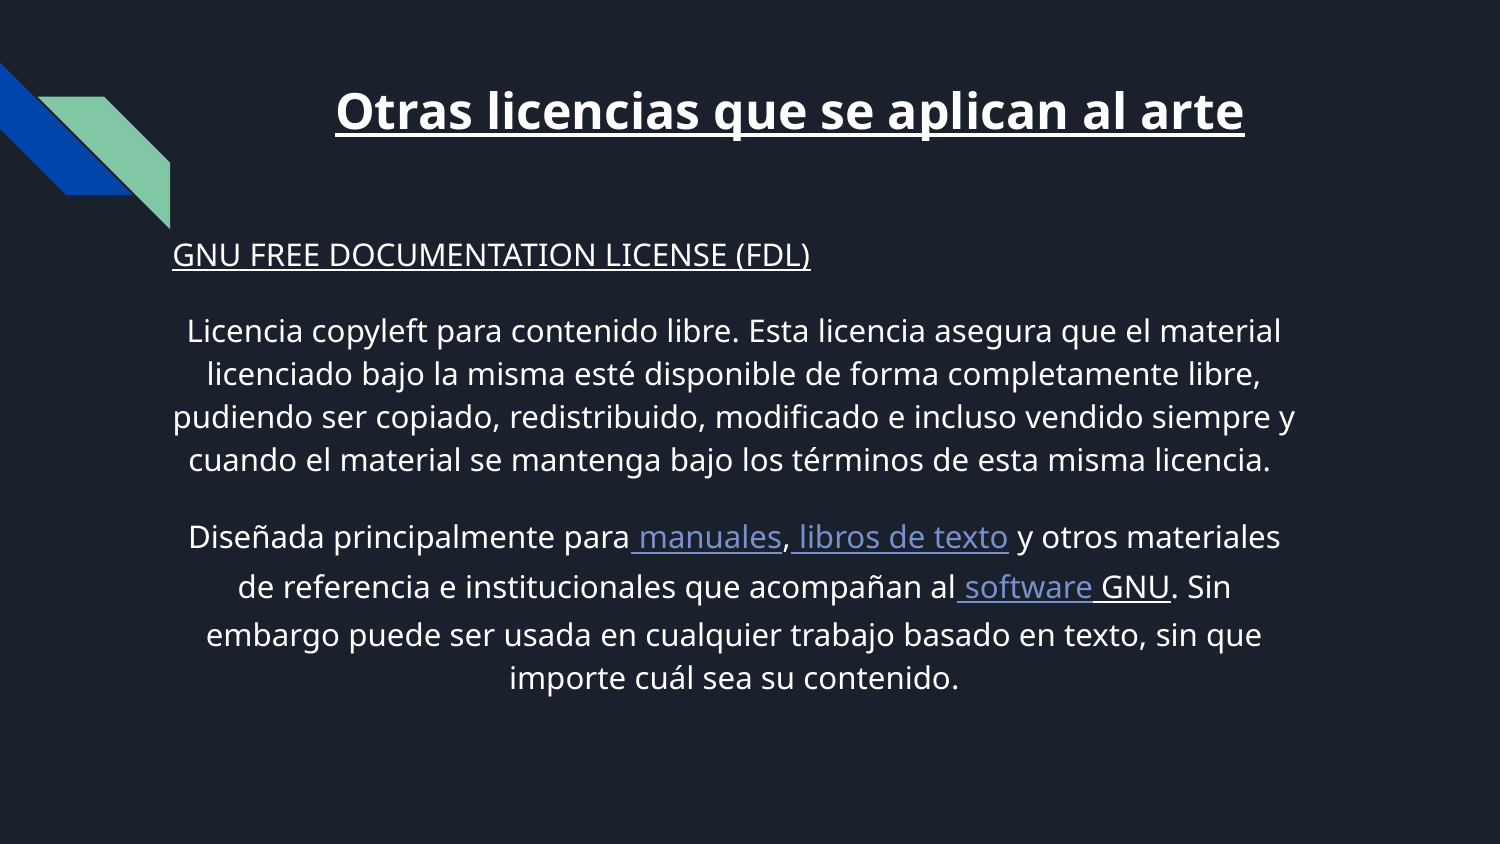

# Otras licencias que se aplican al arte
GNU FREE DOCUMENTATION LICENSE (FDL)
Licencia copyleft para contenido libre. Esta licencia asegura que el material licenciado bajo la misma esté disponible de forma completamente libre, pudiendo ser copiado, redistribuido, modificado e incluso vendido siempre y cuando el material se mantenga bajo los términos de esta misma licencia.
Diseñada principalmente para manuales, libros de texto y otros materiales de referencia e institucionales que acompañan al software GNU. Sin embargo puede ser usada en cualquier trabajo basado en texto, sin que importe cuál sea su contenido.